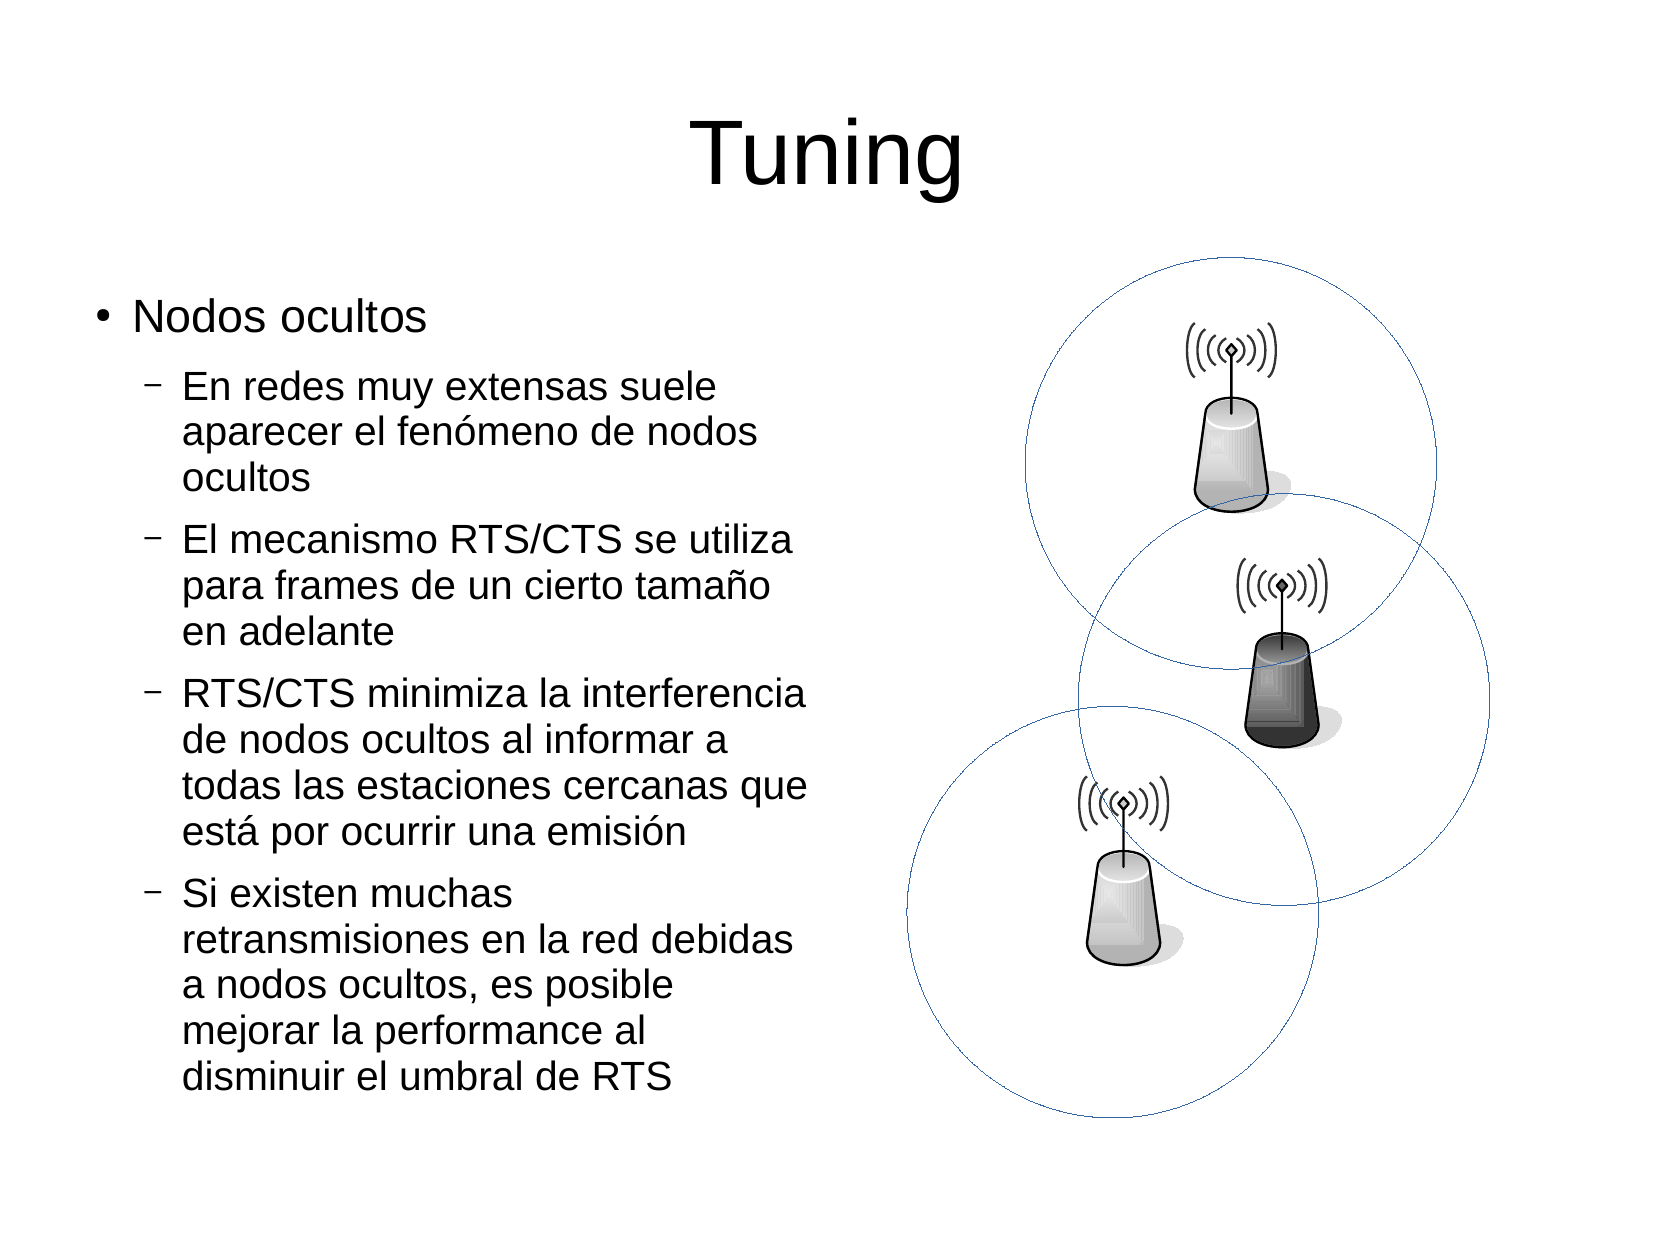

# Tuning
Nodos ocultos
En redes muy extensas suele aparecer el fenómeno de nodos ocultos
El mecanismo RTS/CTS se utiliza para frames de un cierto tamaño en adelante
RTS/CTS minimiza la interferencia de nodos ocultos al informar a todas las estaciones cercanas que está por ocurrir una emisión
Si existen muchas retransmisiones en la red debidas a nodos ocultos, es posible mejorar la performance al disminuir el umbral de RTS